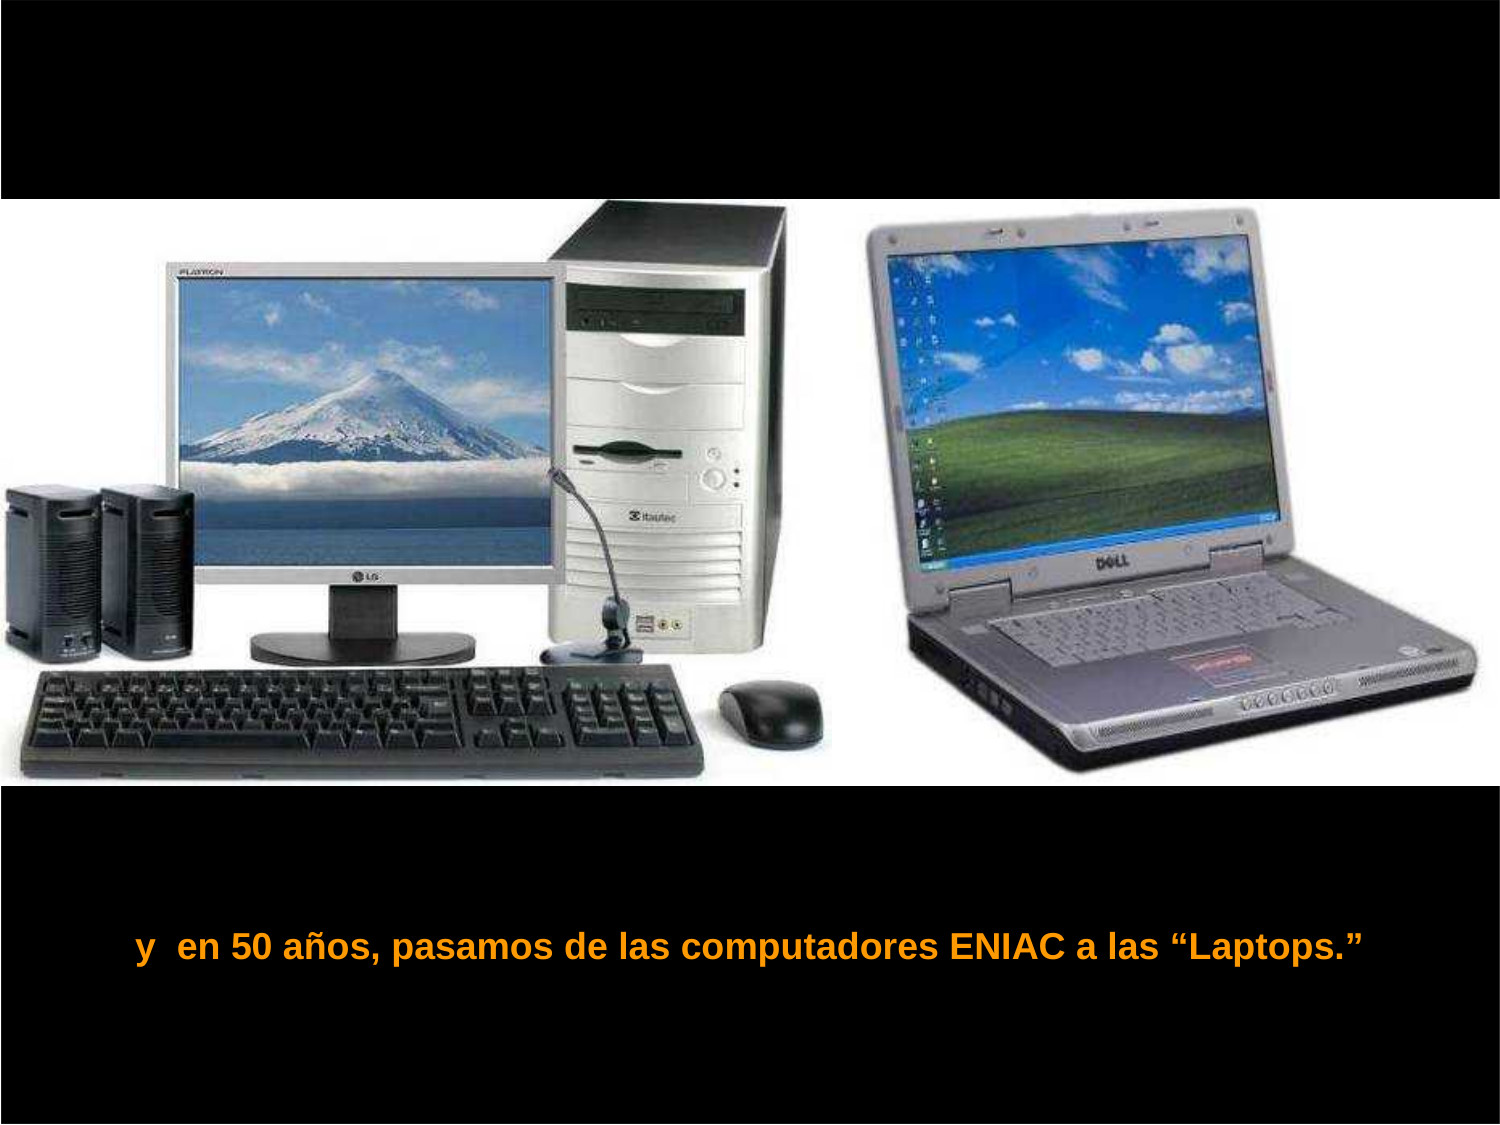

y en 50 años, pasamos de las computadores ENIAC a las “Laptops.”